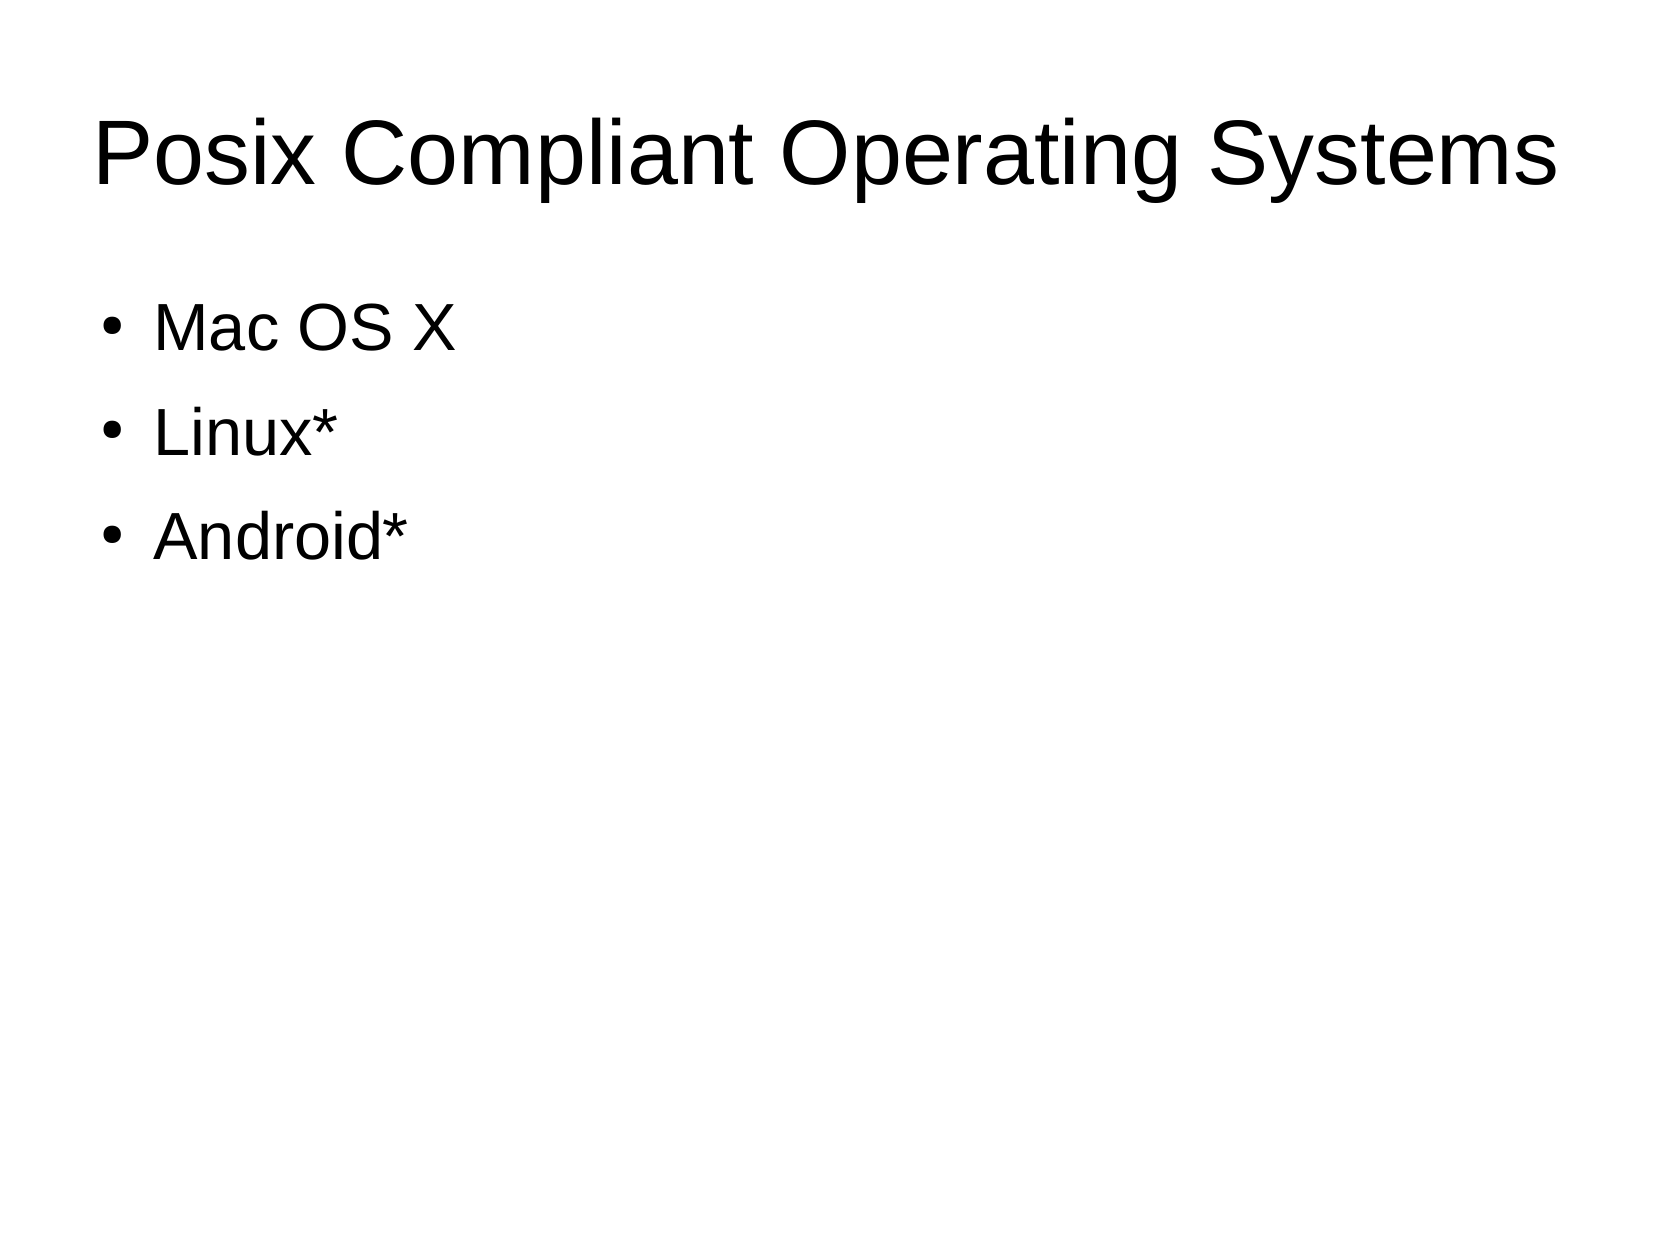

# Posix Compliant Operating Systems
Mac OS X
Linux*
Android*